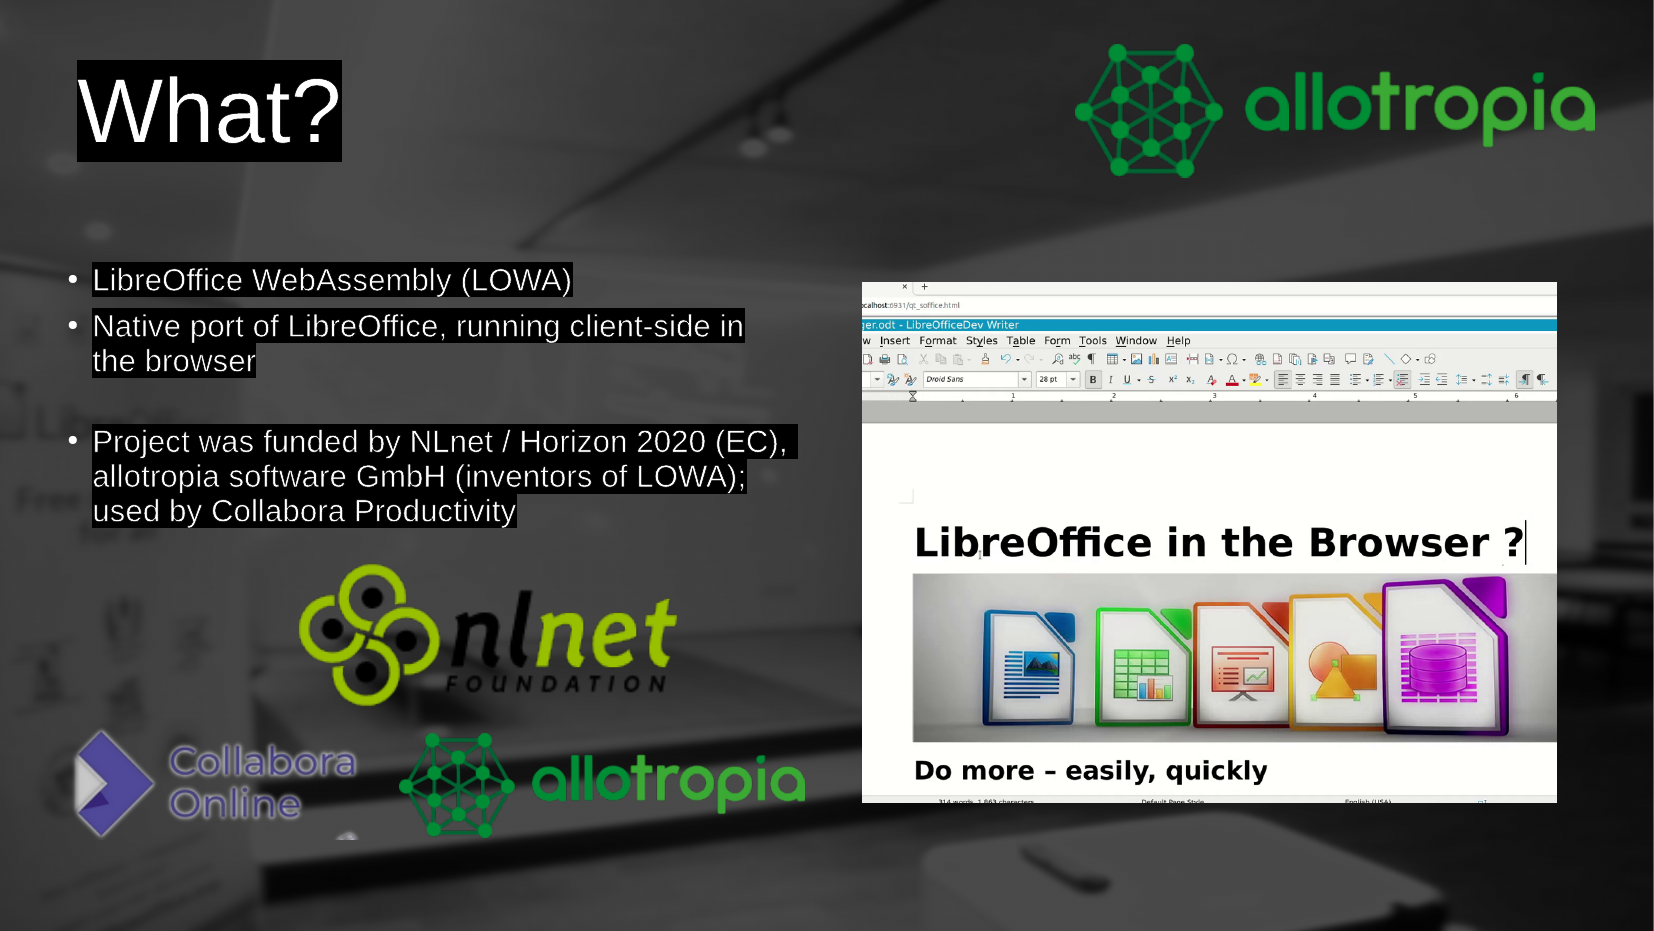

# What?
LibreOffice WebAssembly (LOWA)
Native port of LibreOffice, running client-side in the browser
Project was funded by NLnet / Horizon 2020 (EC), allotropia software GmbH (inventors of LOWA);
used by Collabora Productivity